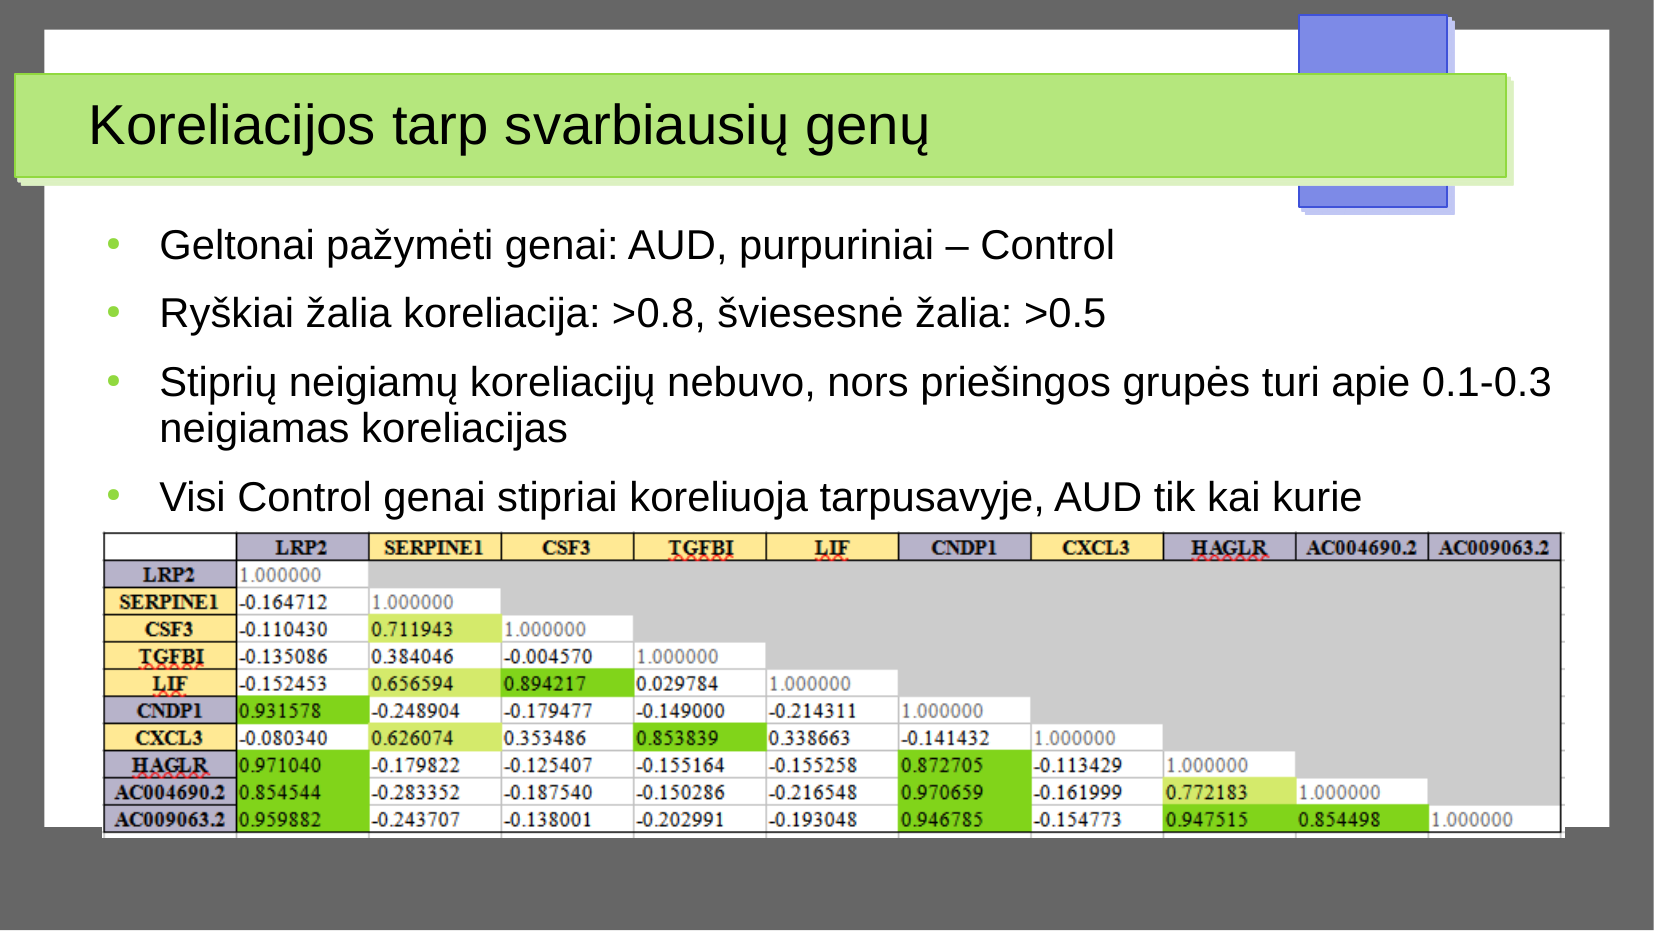

# Koreliacijos tarp svarbiausių genų
Geltonai pažymėti genai: AUD, purpuriniai – Control
Ryškiai žalia koreliacija: >0.8, šviesesnė žalia: >0.5
Stiprių neigiamų koreliacijų nebuvo, nors priešingos grupės turi apie 0.1-0.3 neigiamas koreliacijas
Visi Control genai stipriai koreliuoja tarpusavyje, AUD tik kai kurie